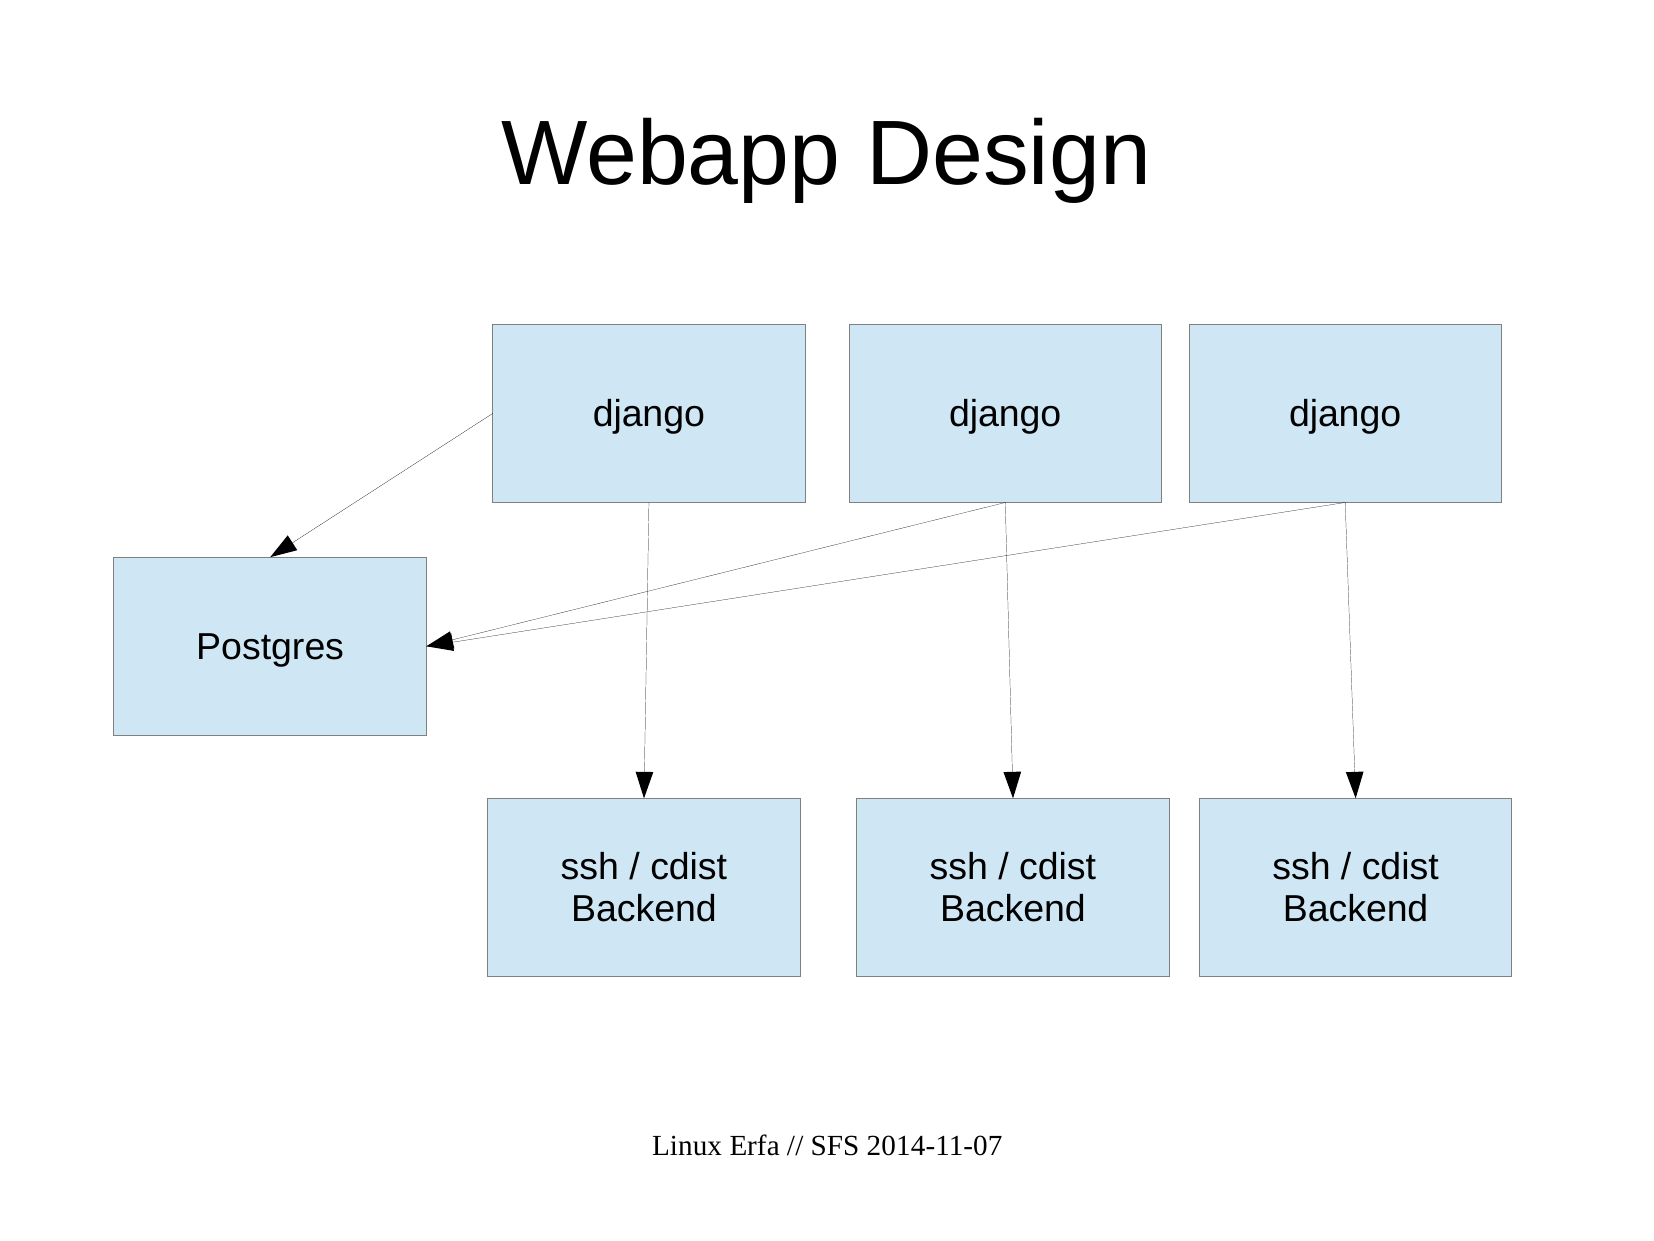

# Webapp Design
django
django
django
Postgres
ssh / cdist
Backend
ssh / cdist
Backend
ssh / cdist
Backend
Linux Erfa // SFS 2014-11-07